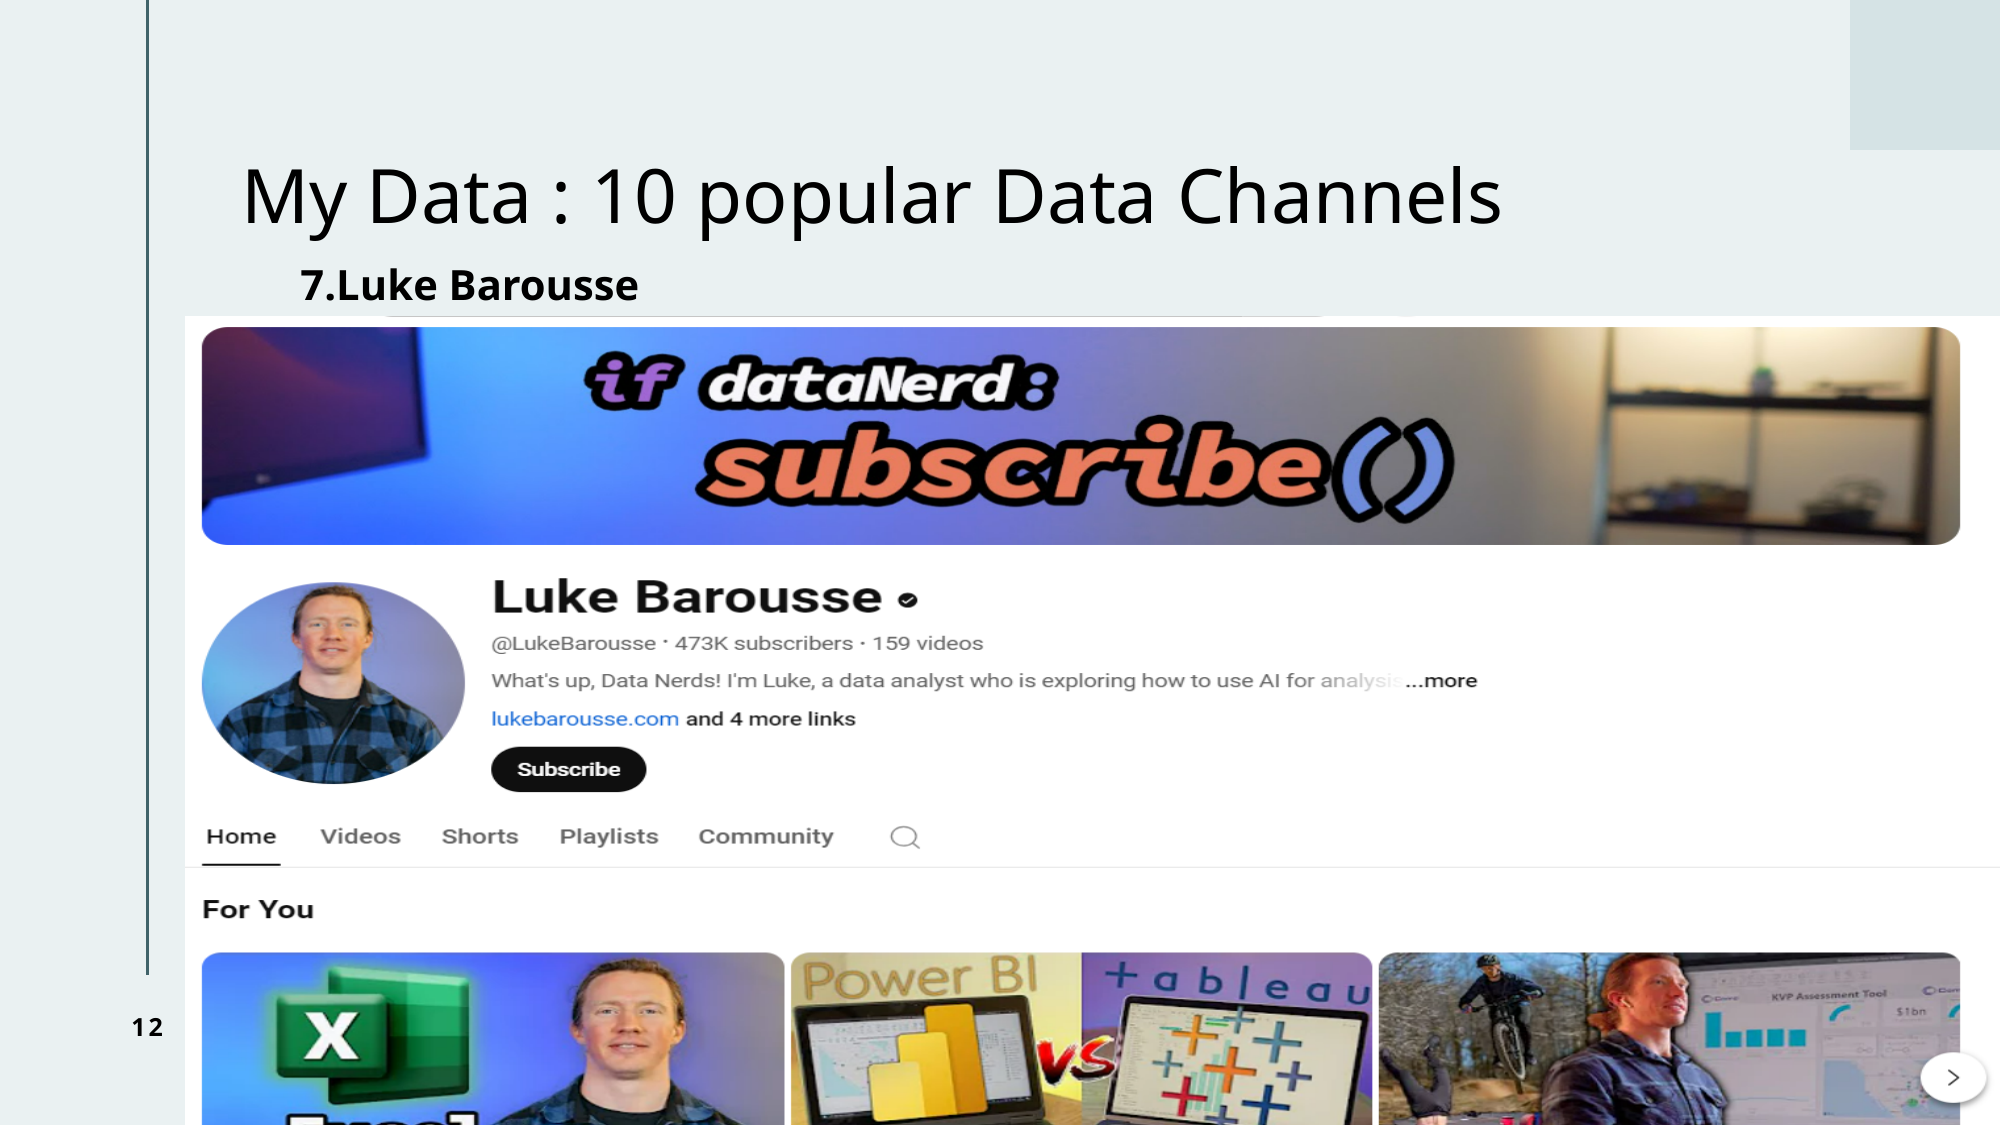

# My Data : 10 popular Data Channels
7.Luke Barousse